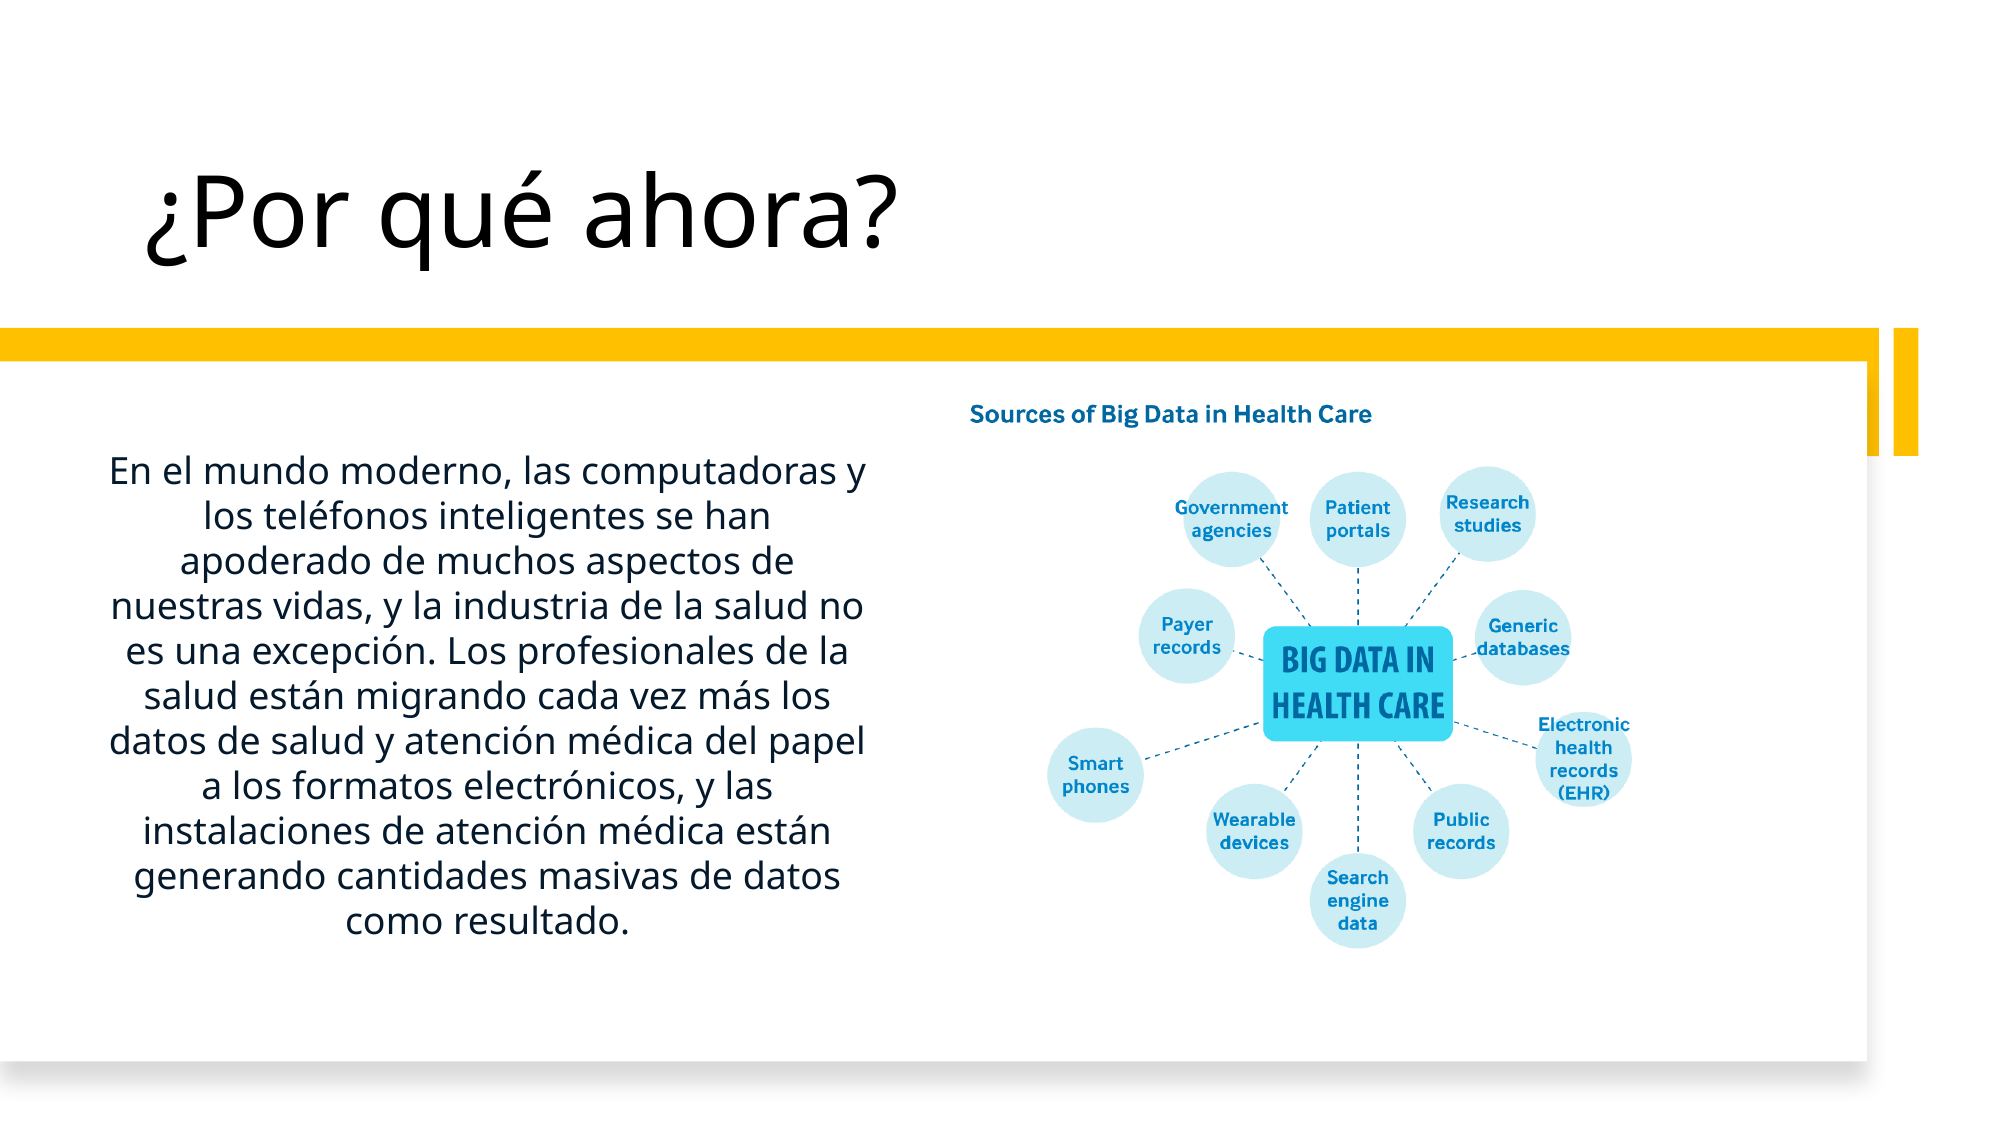

# ¿Por qué ahora?
En el mundo moderno, las computadoras y los teléfonos inteligentes se han apoderado de muchos aspectos de nuestras vidas, y la industria de la salud no es una excepción. Los profesionales de la salud están migrando cada vez más los datos de salud y atención médica del papel a los formatos electrónicos, y las instalaciones de atención médica están generando cantidades masivas de datos como resultado.